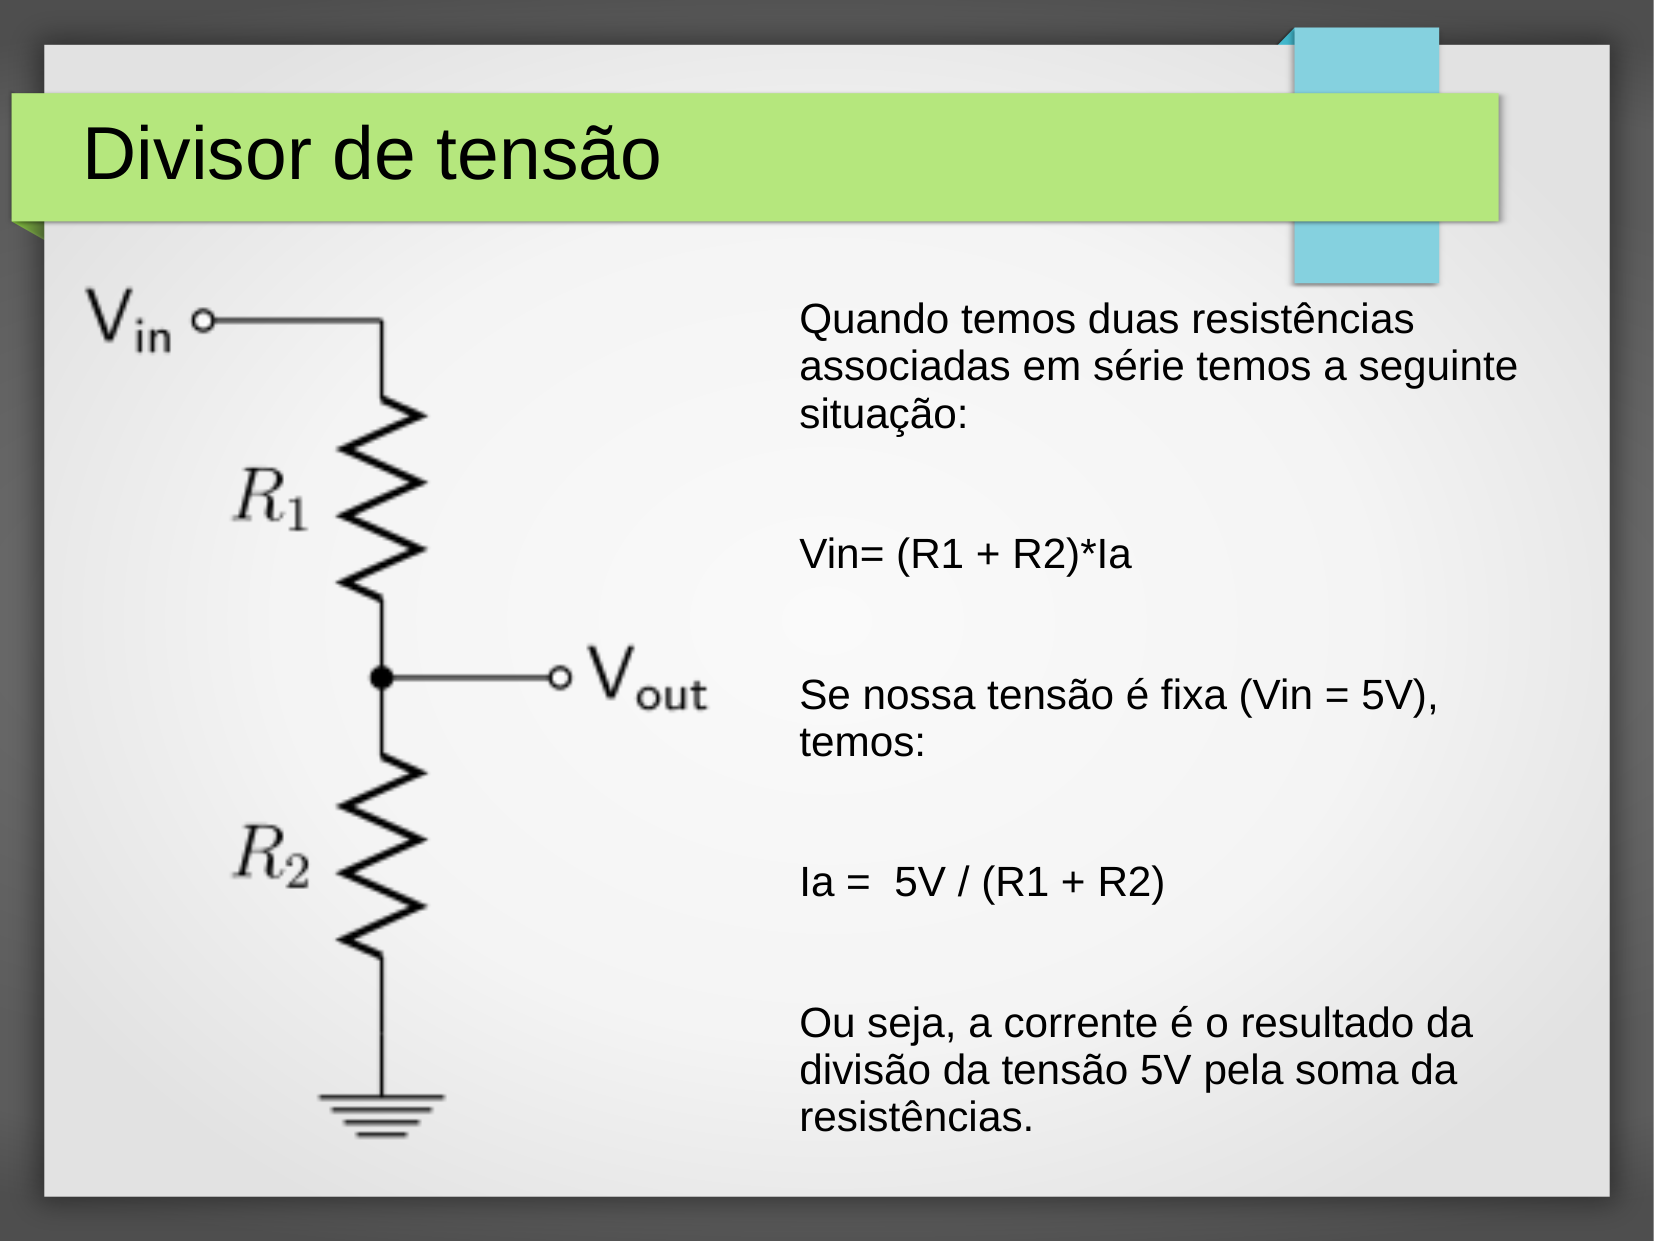

# Divisor de tensão
Quando temos duas resistências associadas em série temos a seguinte situação:
Vin= (R1 + R2)*Ia
Se nossa tensão é fixa (Vin = 5V), temos:
Ia = 5V / (R1 + R2)
Ou seja, a corrente é o resultado da divisão da tensão 5V pela soma da resistências.